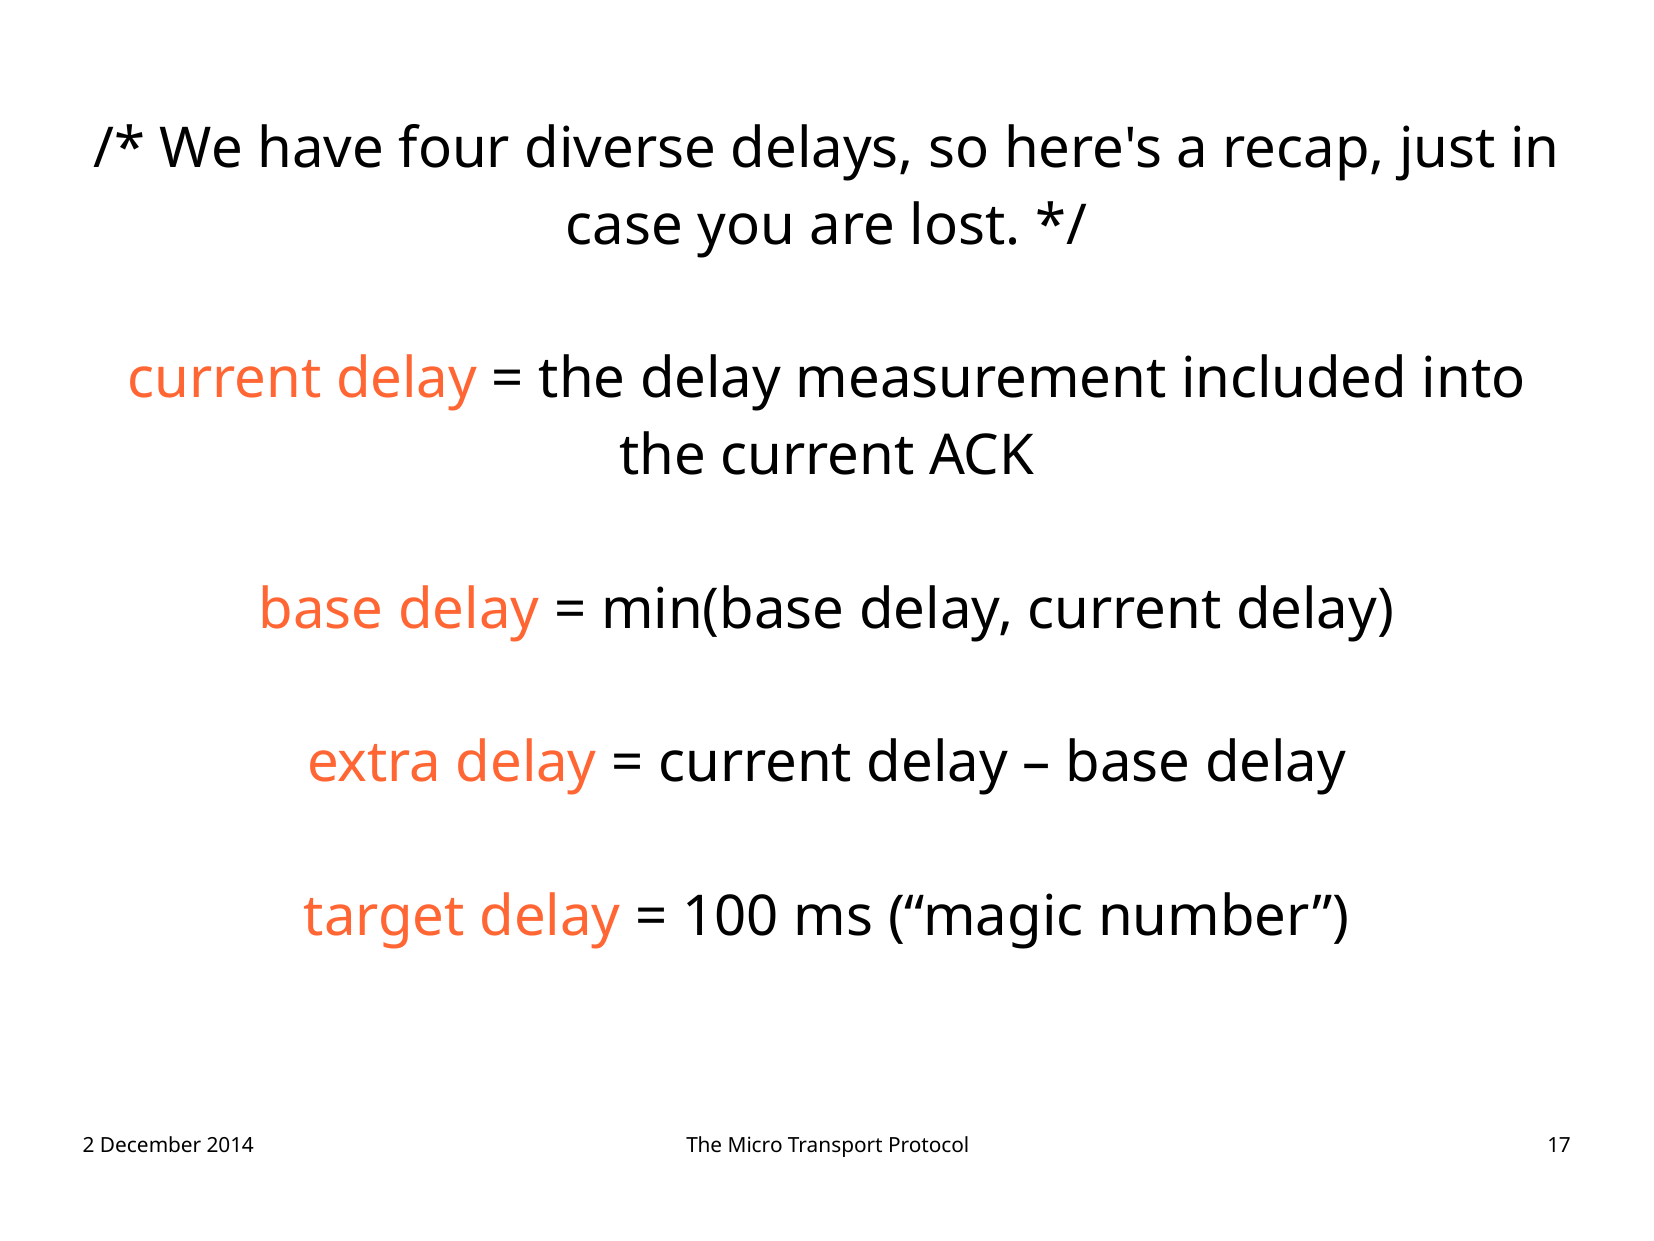

# /* We have four diverse delays, so here's a recap, just in case you are lost. */
current delay = the delay measurement included into the current ACK
base delay = min(base delay, current delay)
extra delay = current delay – base delay
target delay = 100 ms (“magic number”)
2 December 2014
The Micro Transport Protocol
17